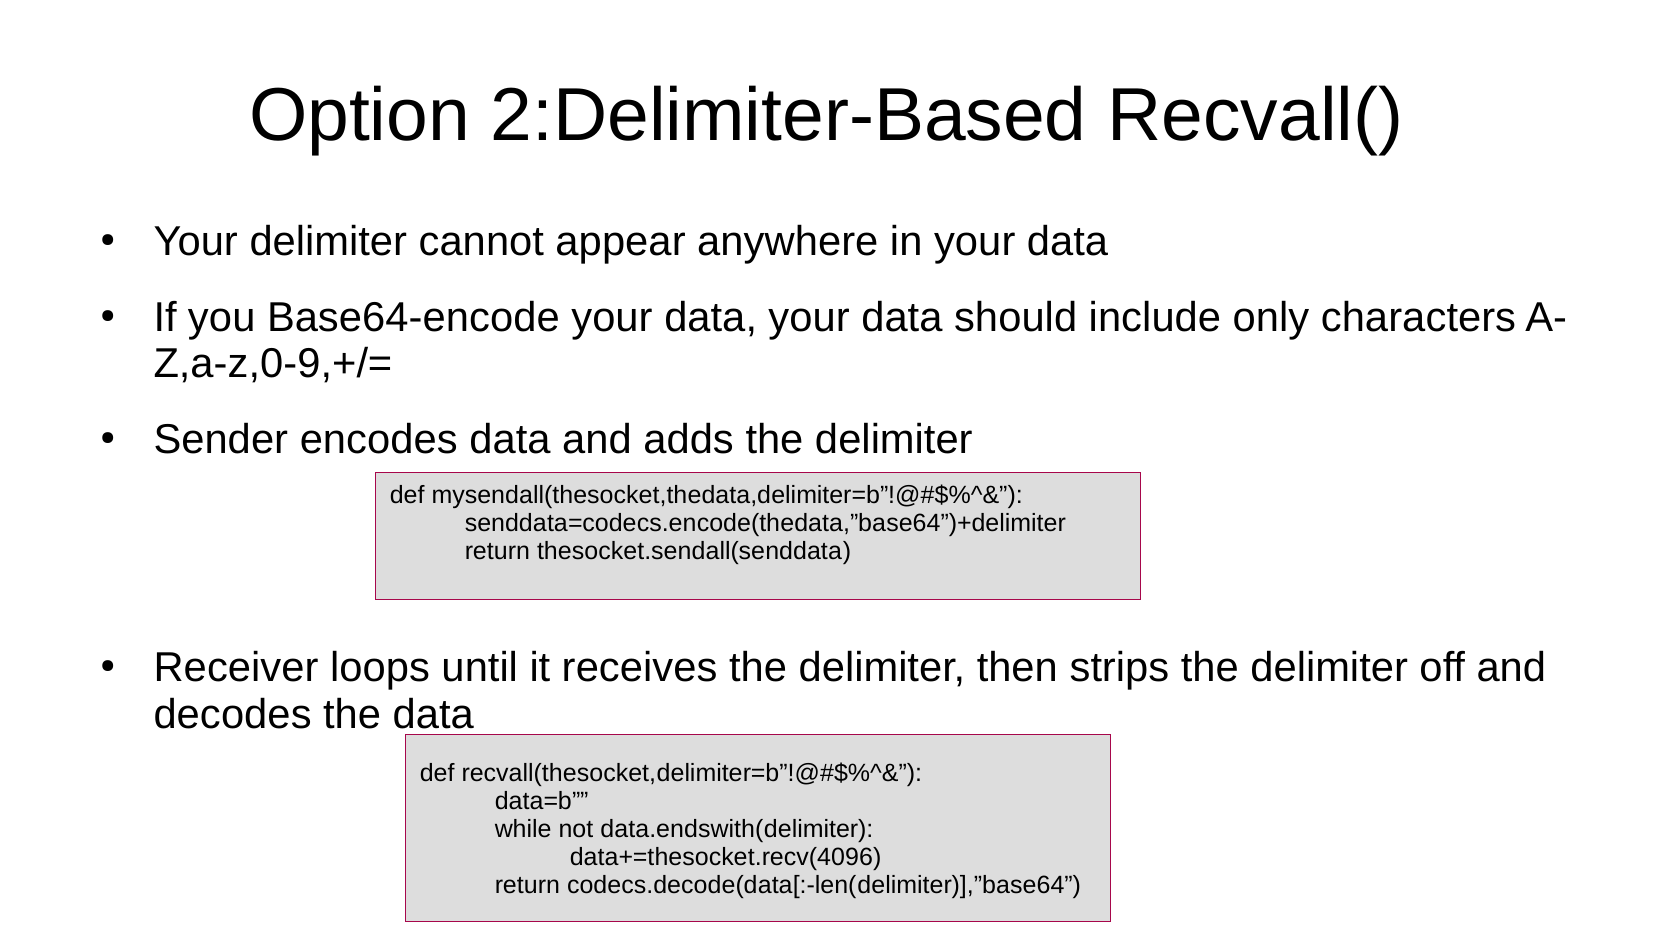

# Option 2:Delimiter-Based Recvall()
Your delimiter cannot appear anywhere in your data
If you Base64-encode your data, your data should include only characters A-Z,a-z,0-9,+/=
Sender encodes data and adds the delimiter
Receiver loops until it receives the delimiter, then strips the delimiter off and decodes the data
def mysendall(thesocket,thedata,delimiter=b”!@#$%^&”):
	senddata=codecs.encode(thedata,”base64”)+delimiter
	return thesocket.sendall(senddata)
def recvall(thesocket,delimiter=b”!@#$%^&”):
	data=b””
	while not data.endswith(delimiter):
		data+=thesocket.recv(4096)
	return codecs.decode(data[:-len(delimiter)],”base64”)